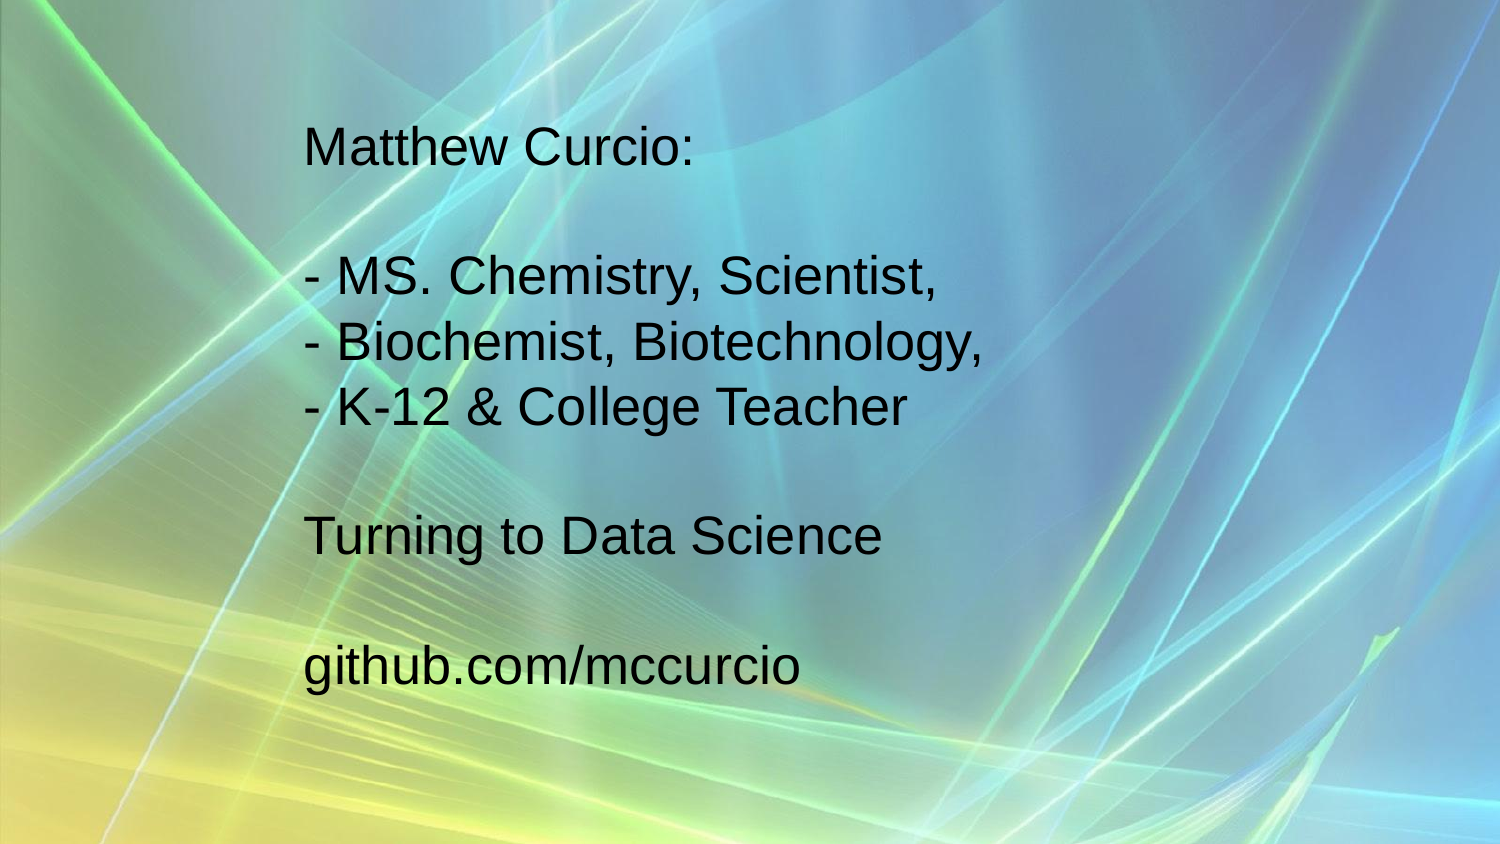

# Matthew Curcio: - MS. Chemistry, Scientist, - Biochemist, Biotechnology, - K-12 & College Teacher Turning to Data Science github.com/mccurcio